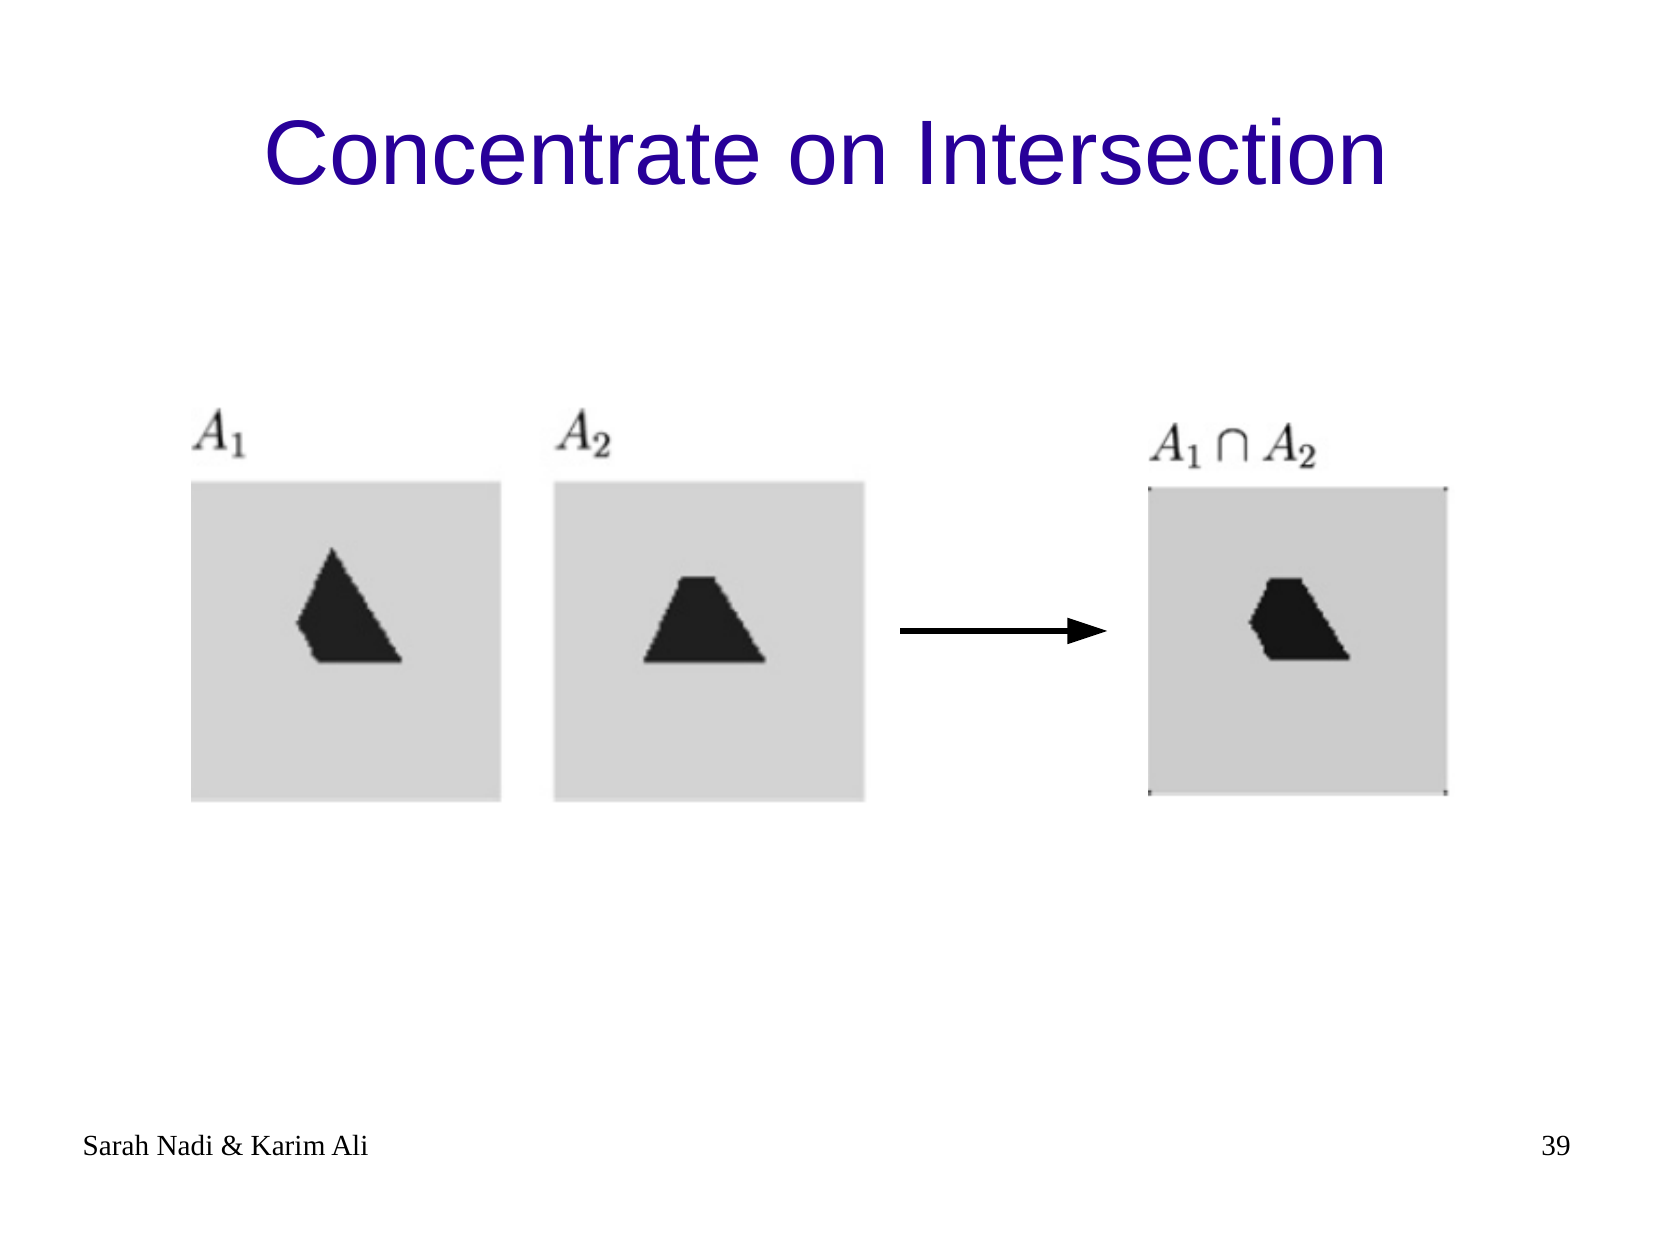

# Concentrate on Intersection
Sarah Nadi & Karim Ali
39